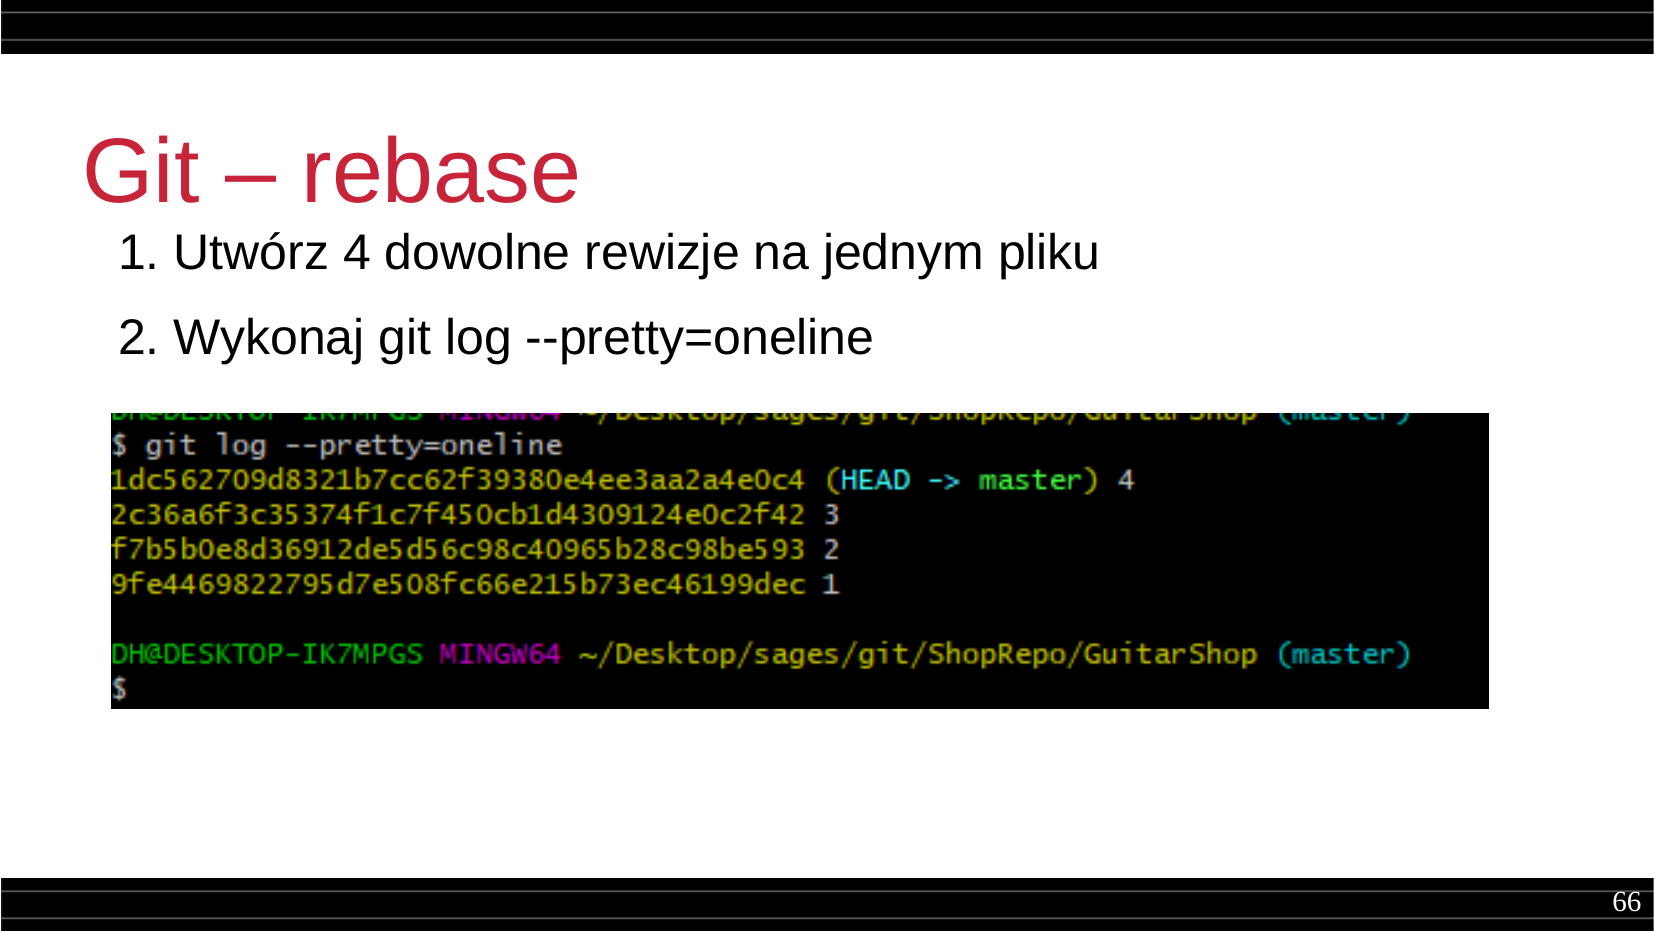

# Git – rebase
1. Utwórz 4 dowolne rewizje na jednym pliku
2. Wykonaj git log --pretty=oneline